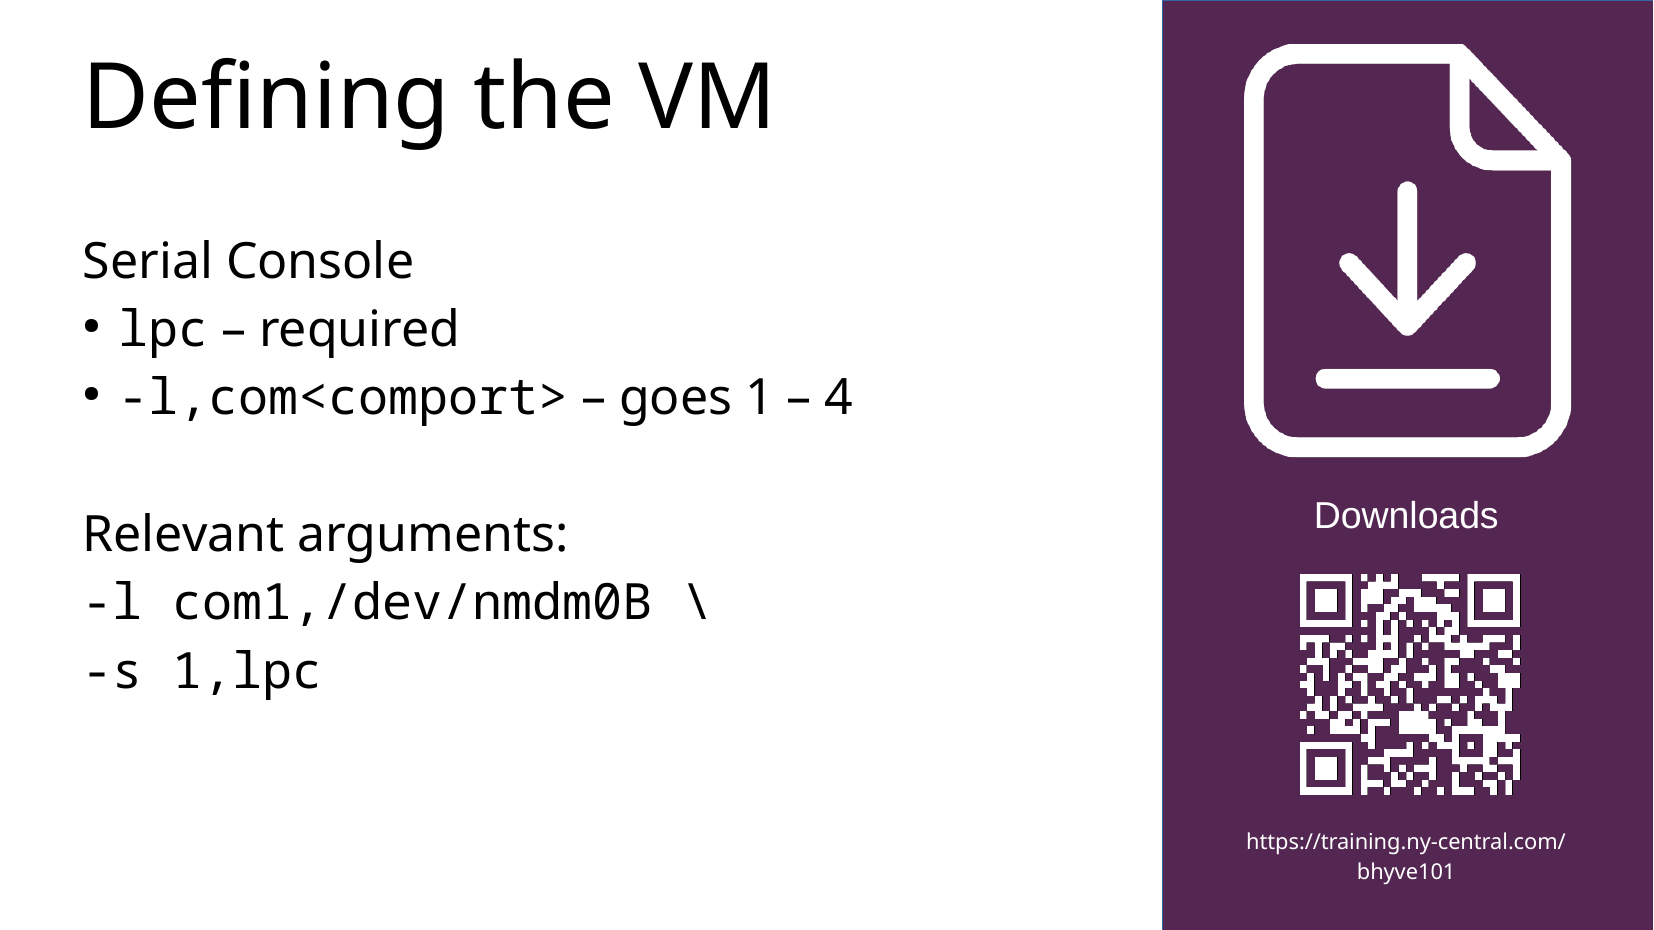

# Defining the VM
Serial Console
lpc – required
-l,com<comport> – goes 1 – 4
Relevant arguments:
-l com1,/dev/nmdm0B \
-s 1,lpc
Downloads
https://training.ny-central.com/bhyve101